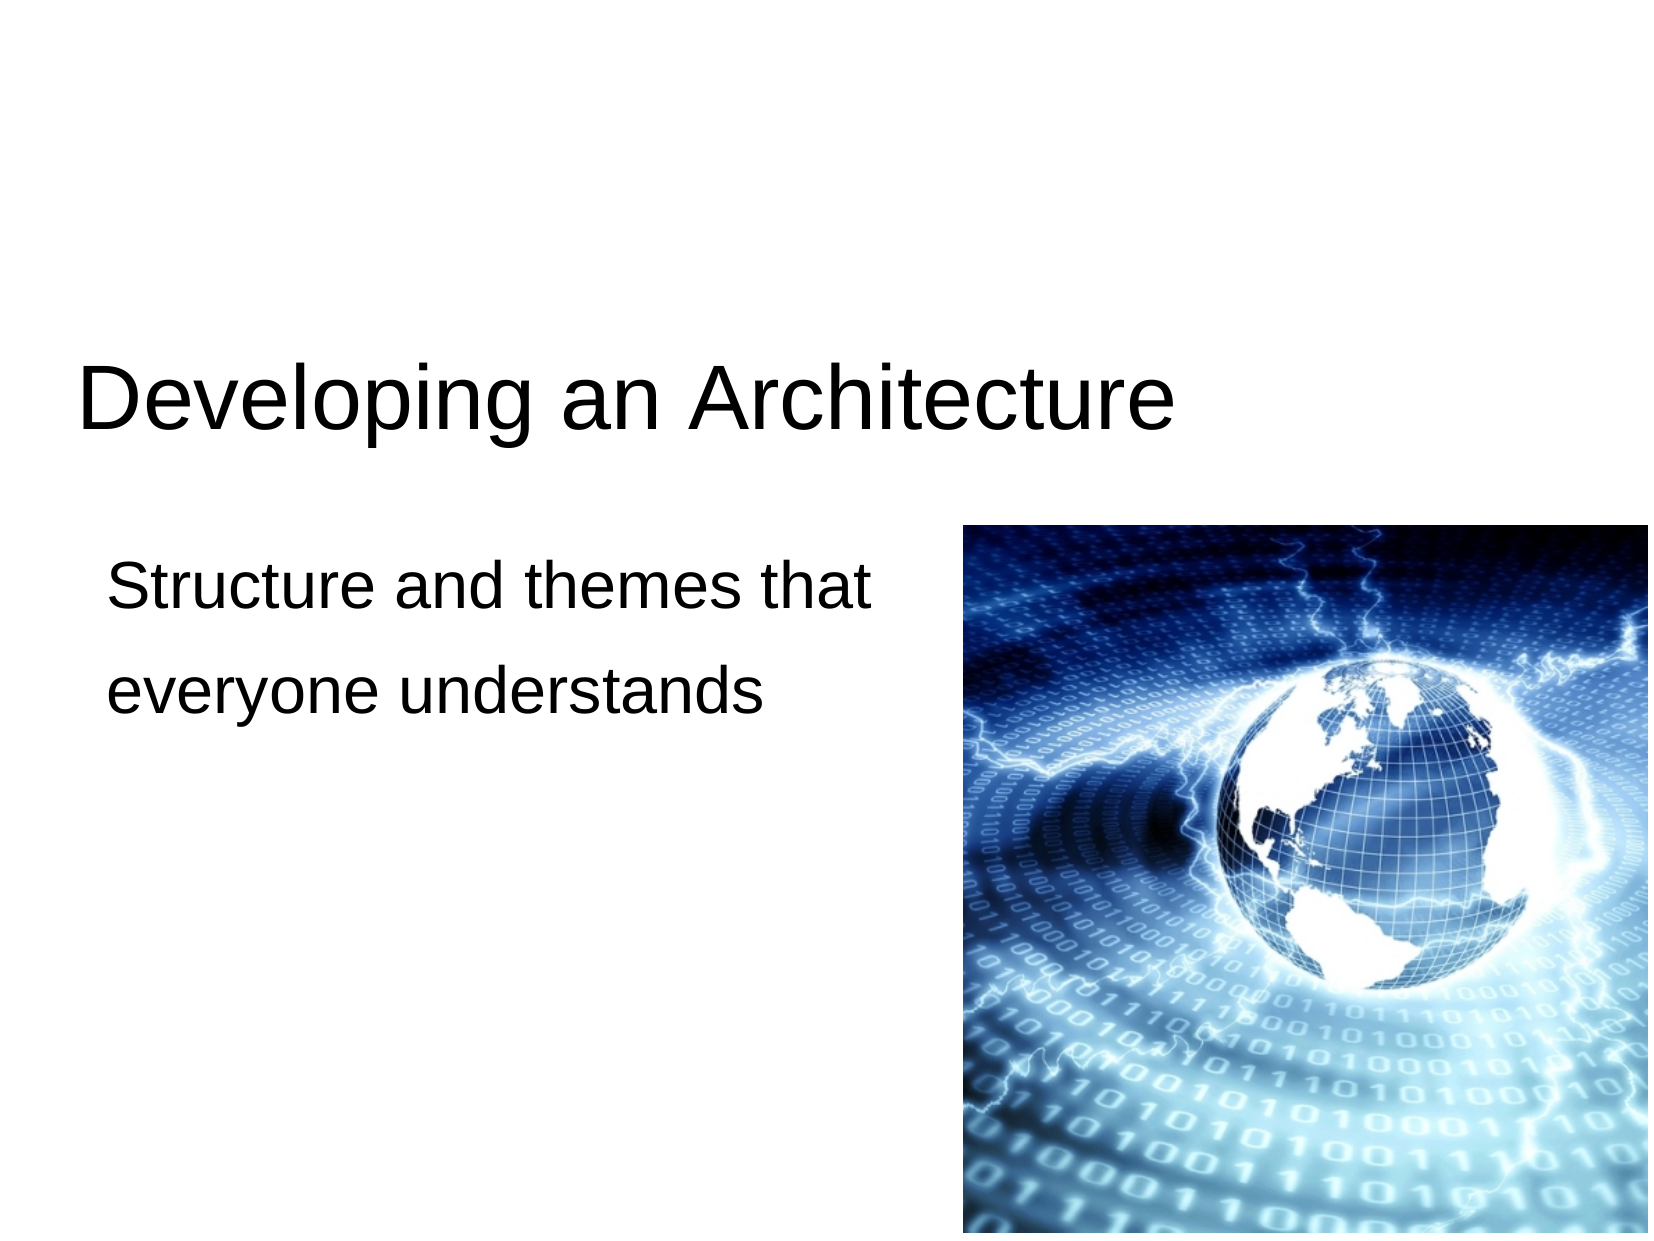

# Developing an Architecture
Structure and themes that
everyone understands
46